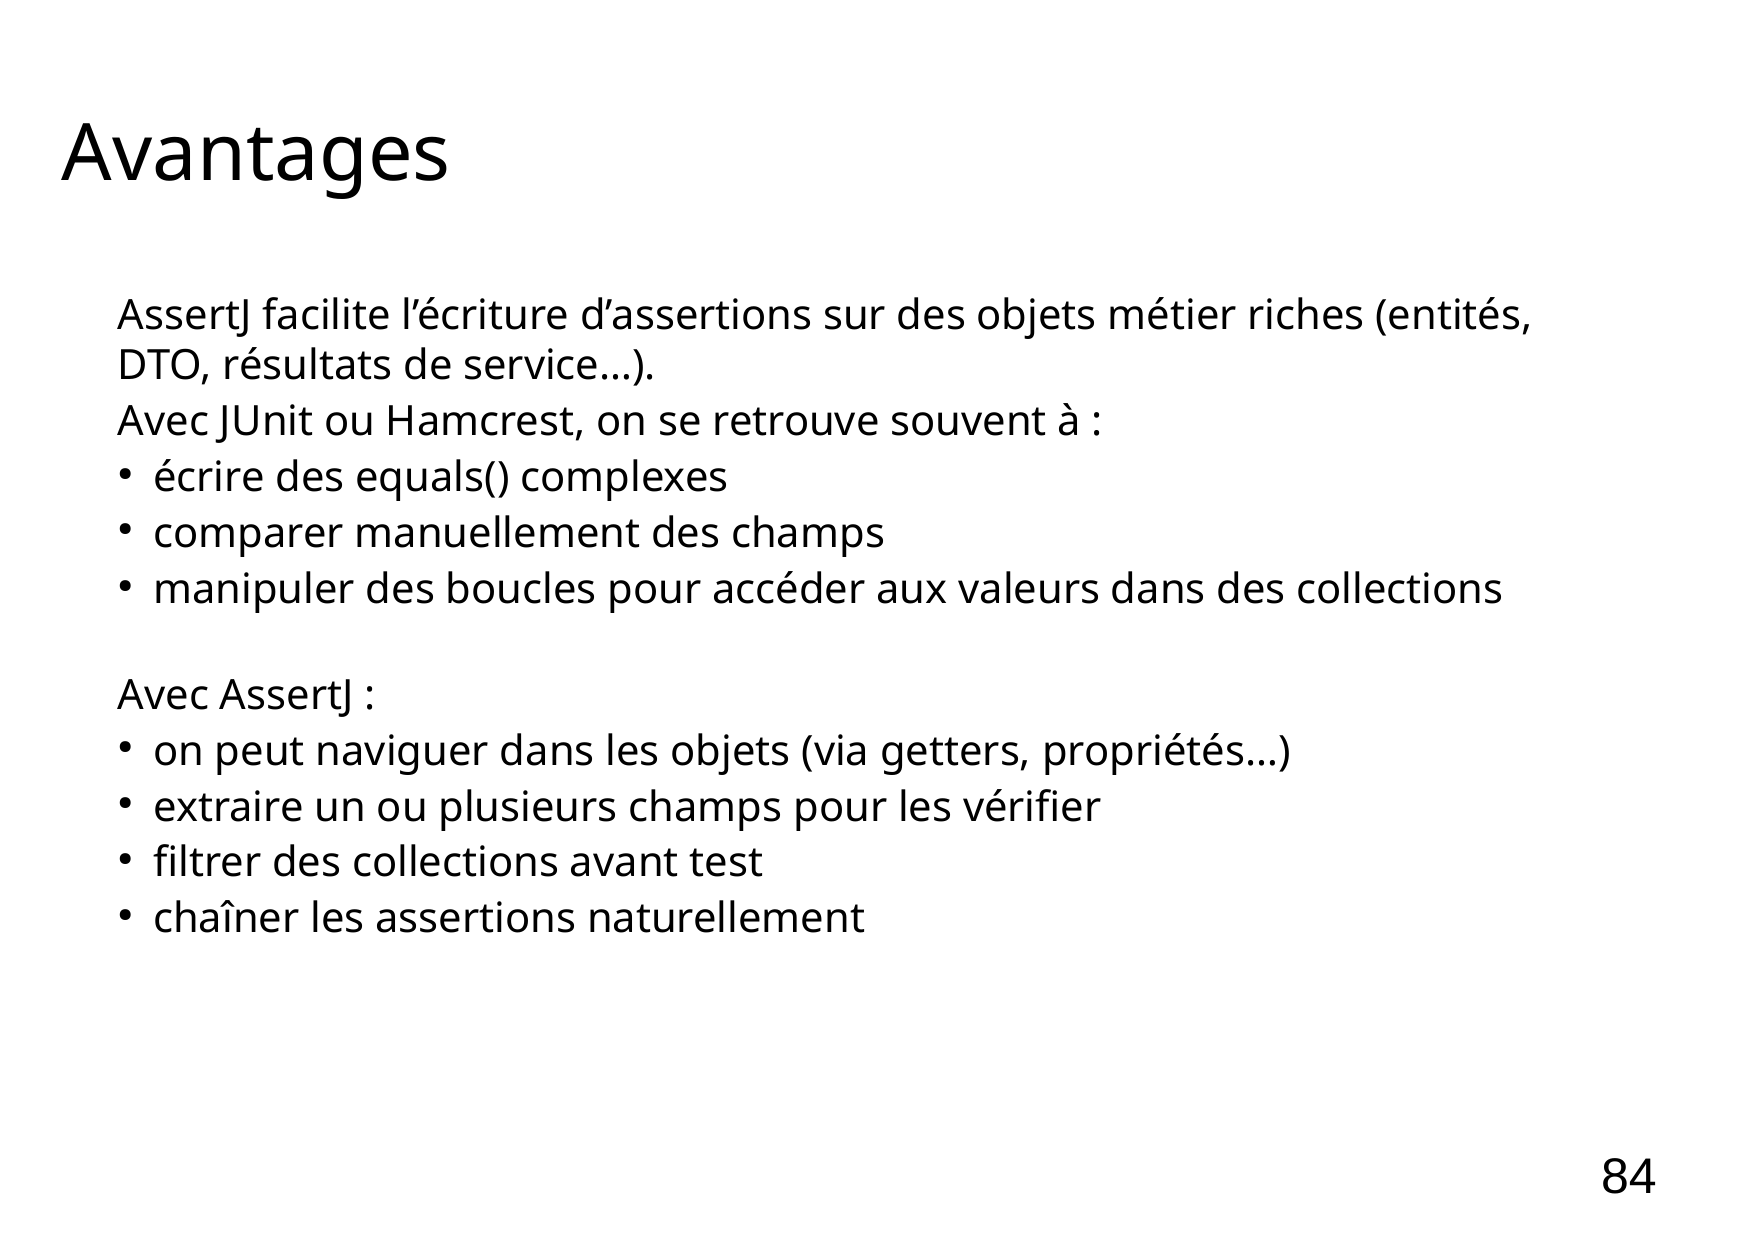

# Avantages
AssertJ facilite l’écriture d’assertions sur des objets métier riches (entités, DTO, résultats de service…).
Avec JUnit ou Hamcrest, on se retrouve souvent à :
écrire des equals() complexes
comparer manuellement des champs
manipuler des boucles pour accéder aux valeurs dans des collections
Avec AssertJ :
on peut naviguer dans les objets (via getters, propriétés…)
extraire un ou plusieurs champs pour les vérifier
filtrer des collections avant test
chaîner les assertions naturellement
84